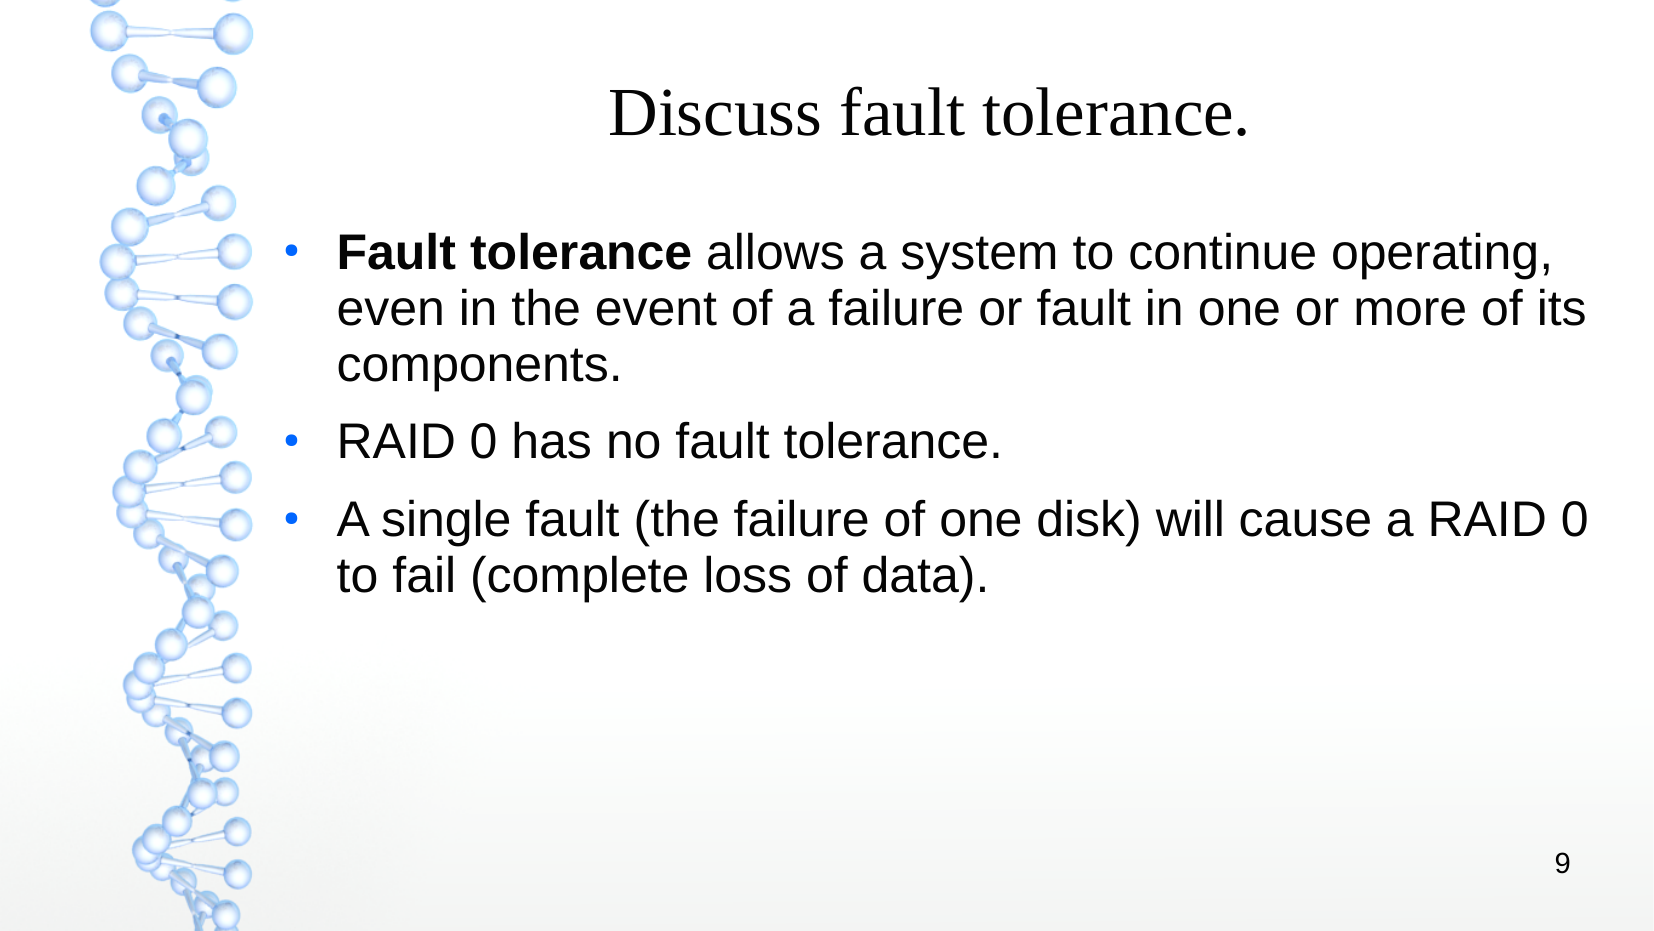

# Discuss fault tolerance.
Fault tolerance allows a system to continue operating, even in the event of a failure or fault in one or more of its components.
RAID 0 has no fault tolerance.
A single fault (the failure of one disk) will cause a RAID 0 to fail (complete loss of data).
9